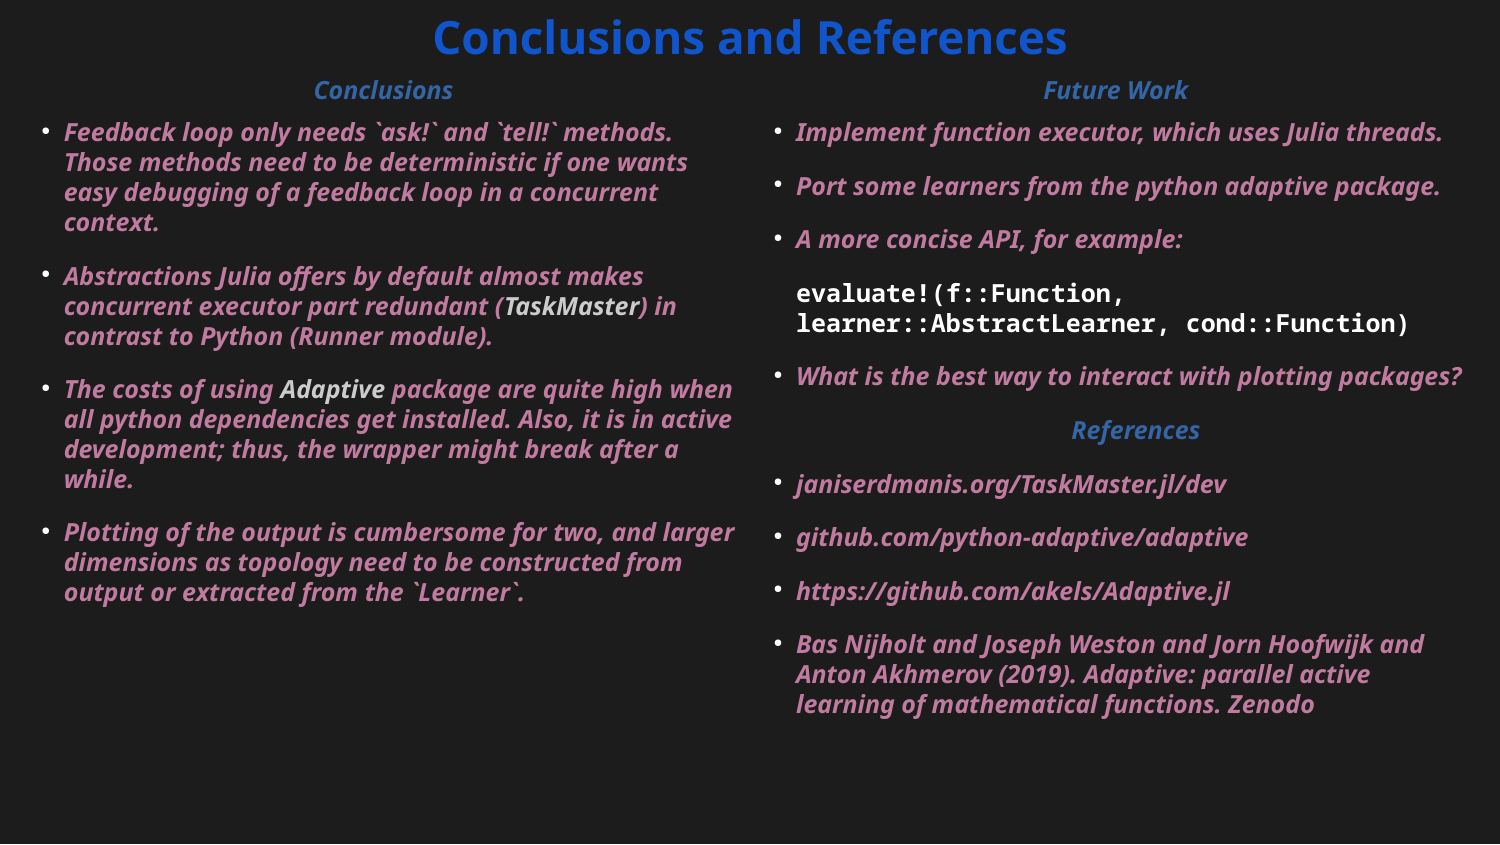

Conclusions and References
Conclusions
Feedback loop only needs `ask!` and `tell!` methods. Those methods need to be deterministic if one wants easy debugging of a feedback loop in a concurrent context.
Abstractions Julia offers by default almost makes concurrent executor part redundant (TaskMaster) in contrast to Python (Runner module).
The costs of using Adaptive package are quite high when all python dependencies get installed. Also, it is in active development; thus, the wrapper might break after a while.
Plotting of the output is cumbersome for two, and larger dimensions as topology need to be constructed from output or extracted from the `Learner`.
# Future Work
Implement function executor, which uses Julia threads.
Port some learners from the python adaptive package.
A more concise API, for example:
evaluate!(f::Function, learner::AbstractLearner, cond::Function)
What is the best way to interact with plotting packages?
References
janiserdmanis.org/TaskMaster.jl/dev
github.com/python-adaptive/adaptive
https://github.com/akels/Adaptive.jl
Bas Nijholt and Joseph Weston and Jorn Hoofwijk and Anton Akhmerov (2019). Adaptive: parallel active learning of mathematical functions. Zenodo